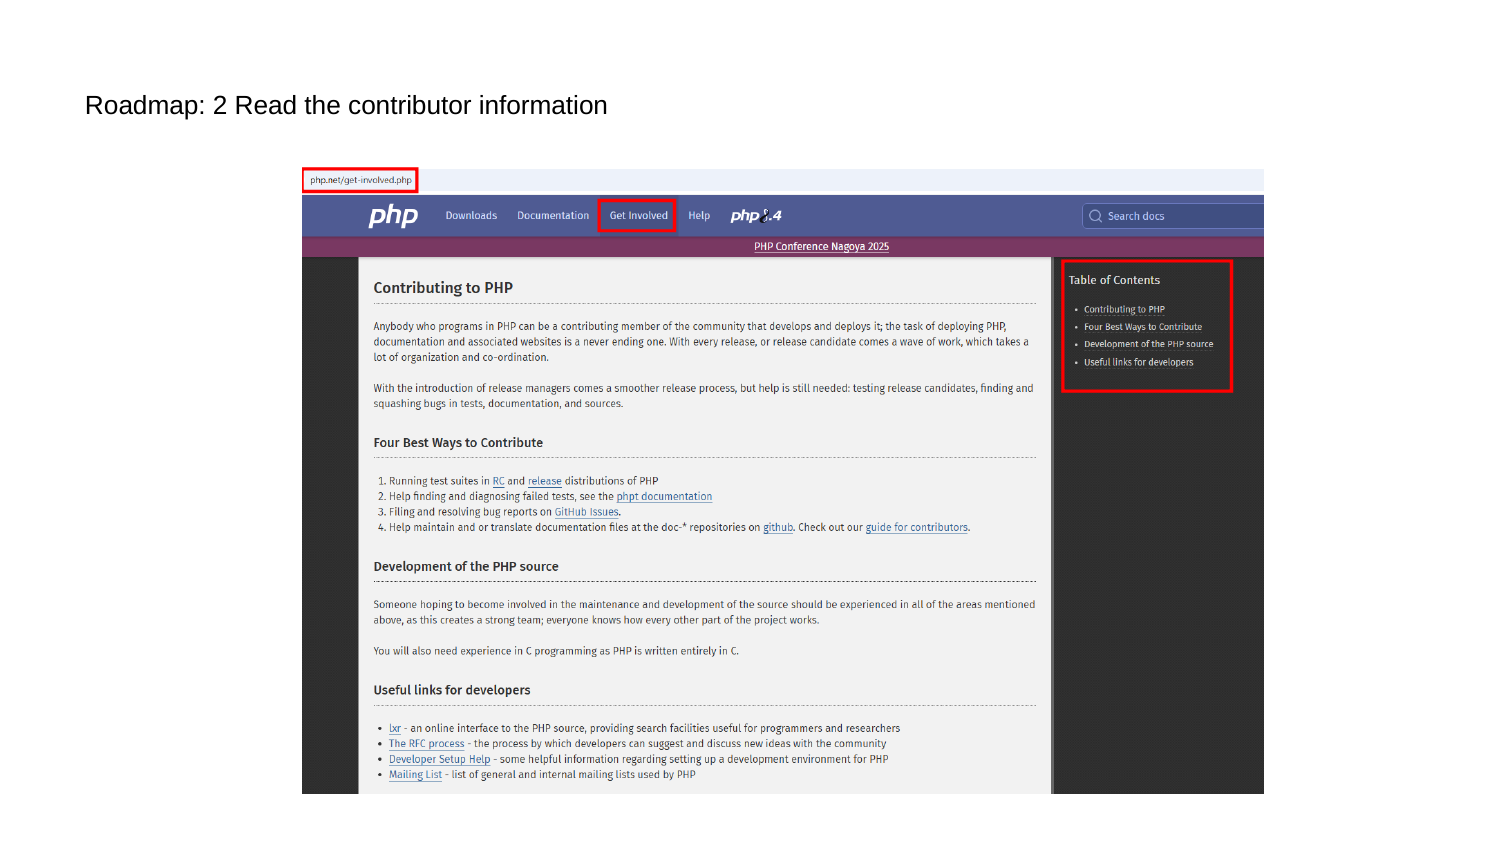

# Roadmap: 2 Read the contributor information